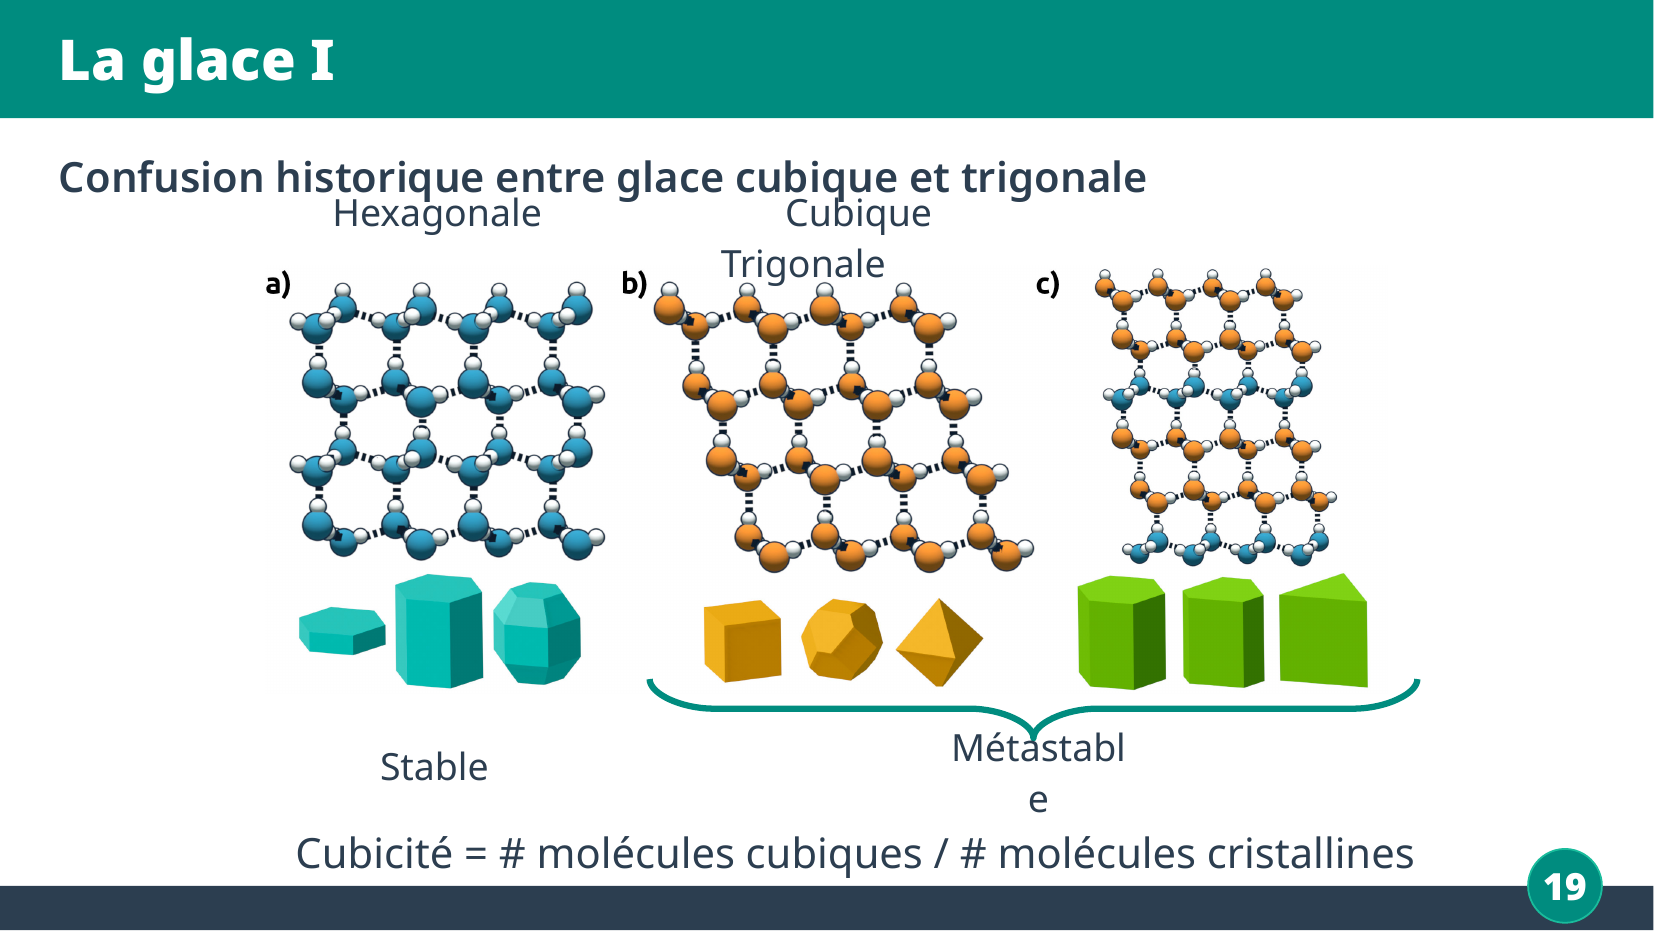

# La glace I
Confusion historique entre glace cubique et trigonale
Hexagonale Cubique Trigonale
Métastable
Stable
Cubicité = # molécules cubiques / # molécules cristallines